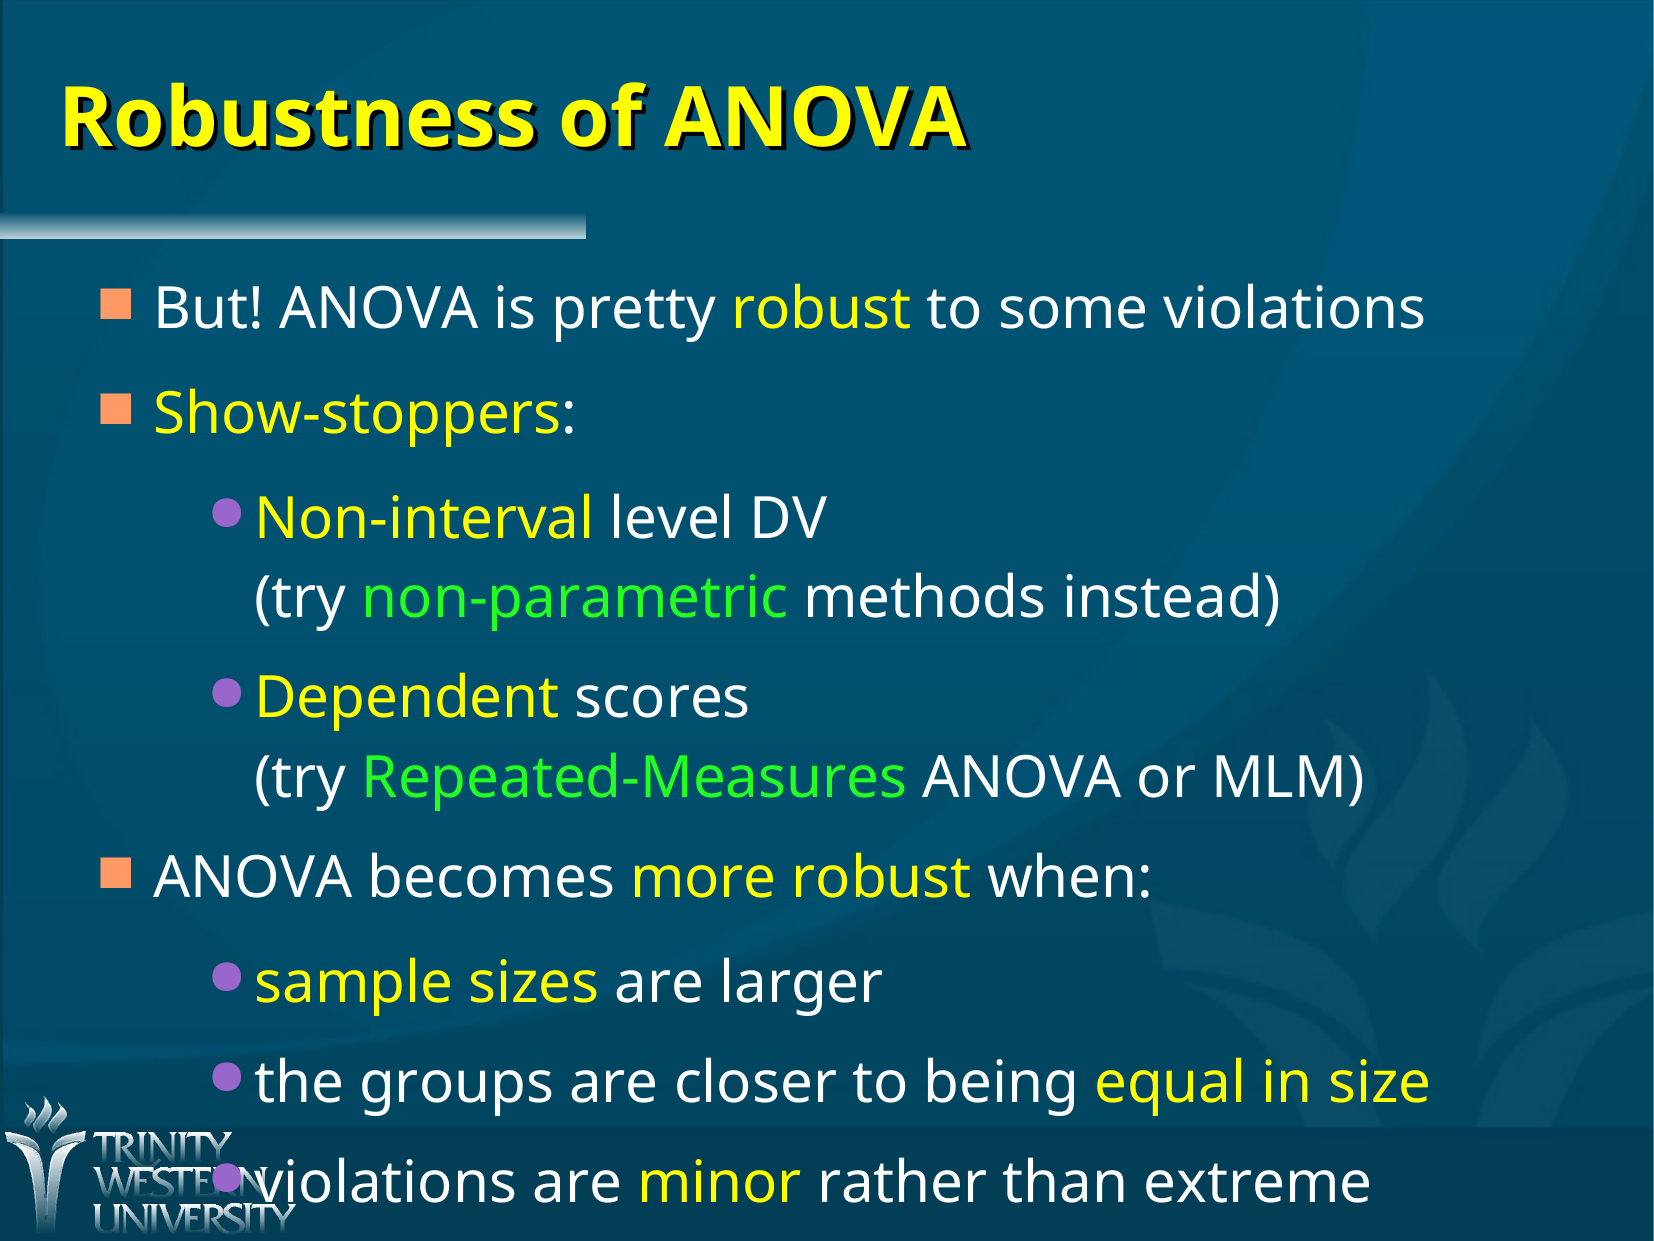

# Robustness of ANOVA
But! ANOVA is pretty robust to some violations
Show-stoppers:
Non-interval level DV
(try non-parametric methods instead)
Dependent scores
(try Repeated-Measures ANOVA or MLM)
ANOVA becomes more robust when:
sample sizes are larger
the groups are closer to being equal in size
violations are minor rather than extreme